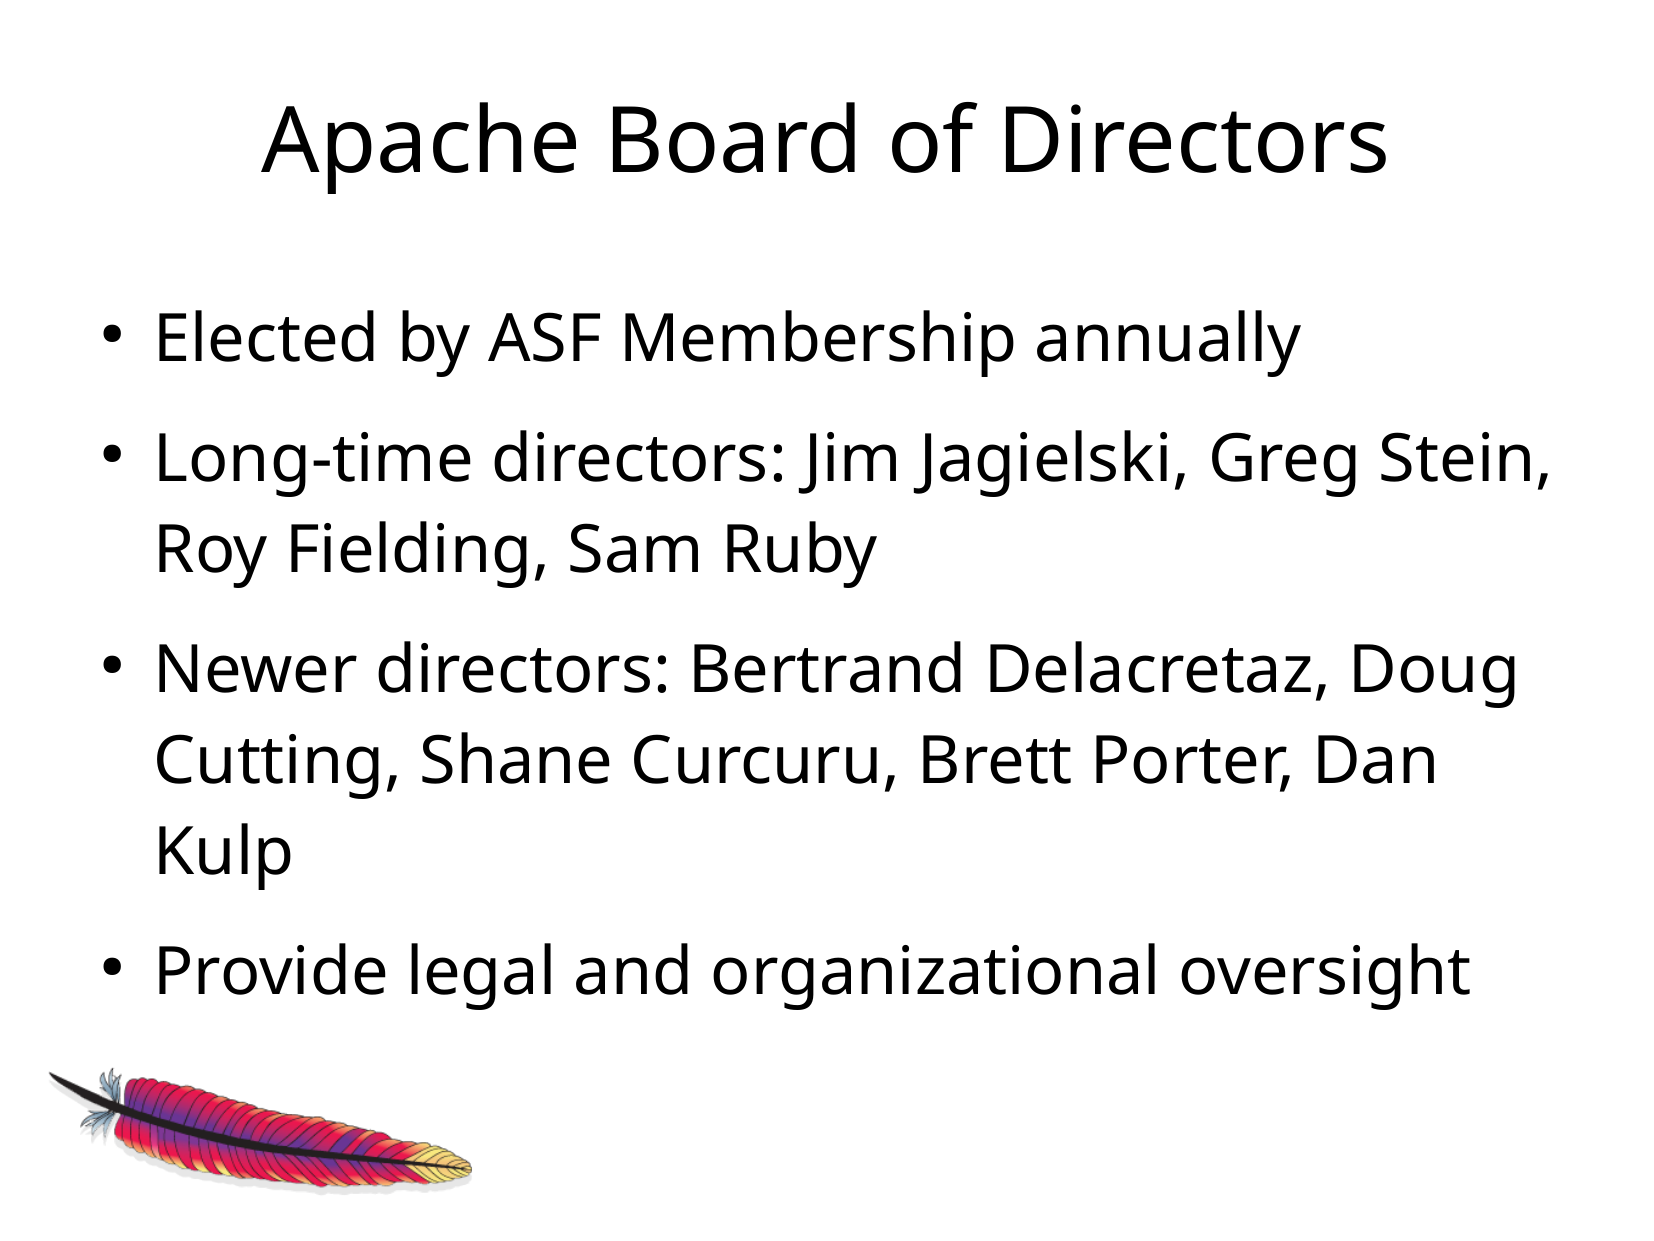

# Apache Board of Directors
Elected by ASF Membership annually
Long-time directors: Jim Jagielski, Greg Stein, Roy Fielding, Sam Ruby
Newer directors: Bertrand Delacretaz, Doug Cutting, Shane Curcuru, Brett Porter, Dan Kulp
Provide legal and organizational oversight